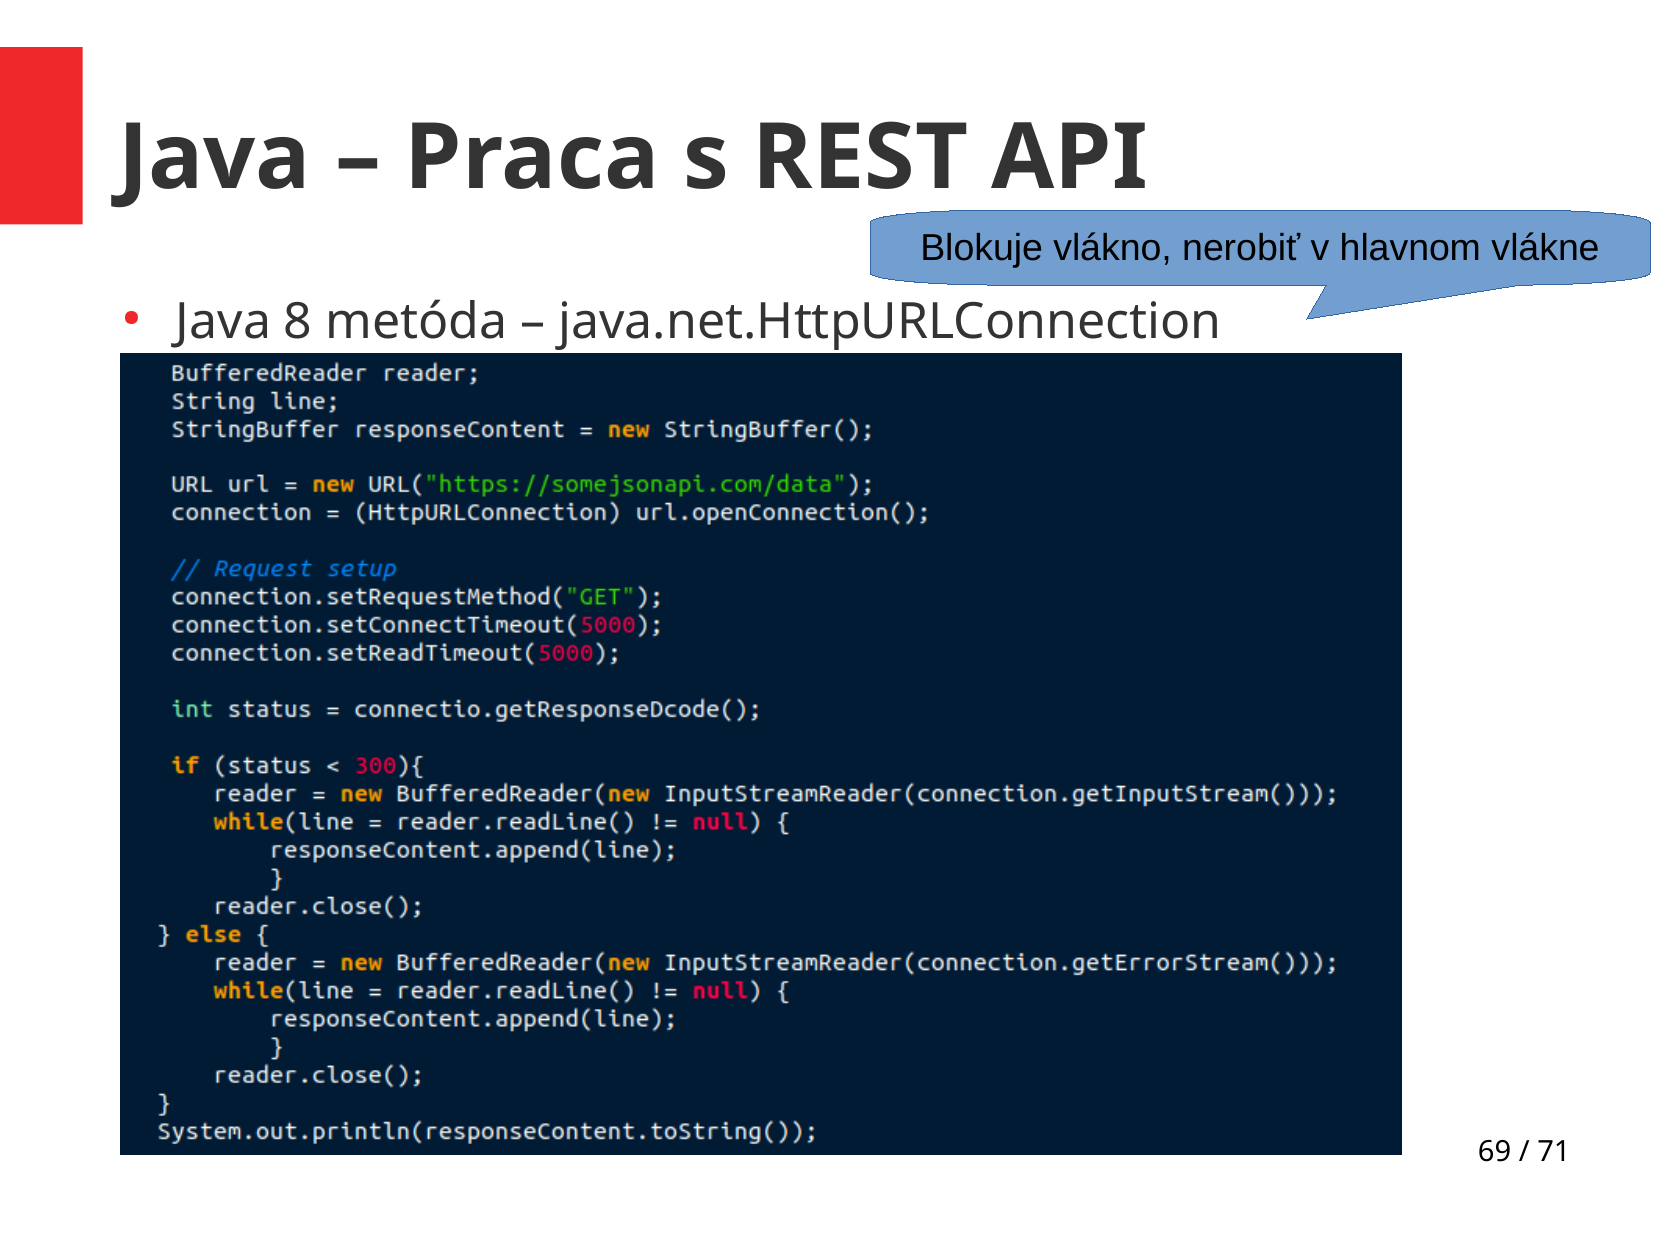

# Java – Praca s REST API
Blokuje vlákno, nerobiť v hlavnom vlákne
Java 8 metóda – java.net.HttpURLConnection
69